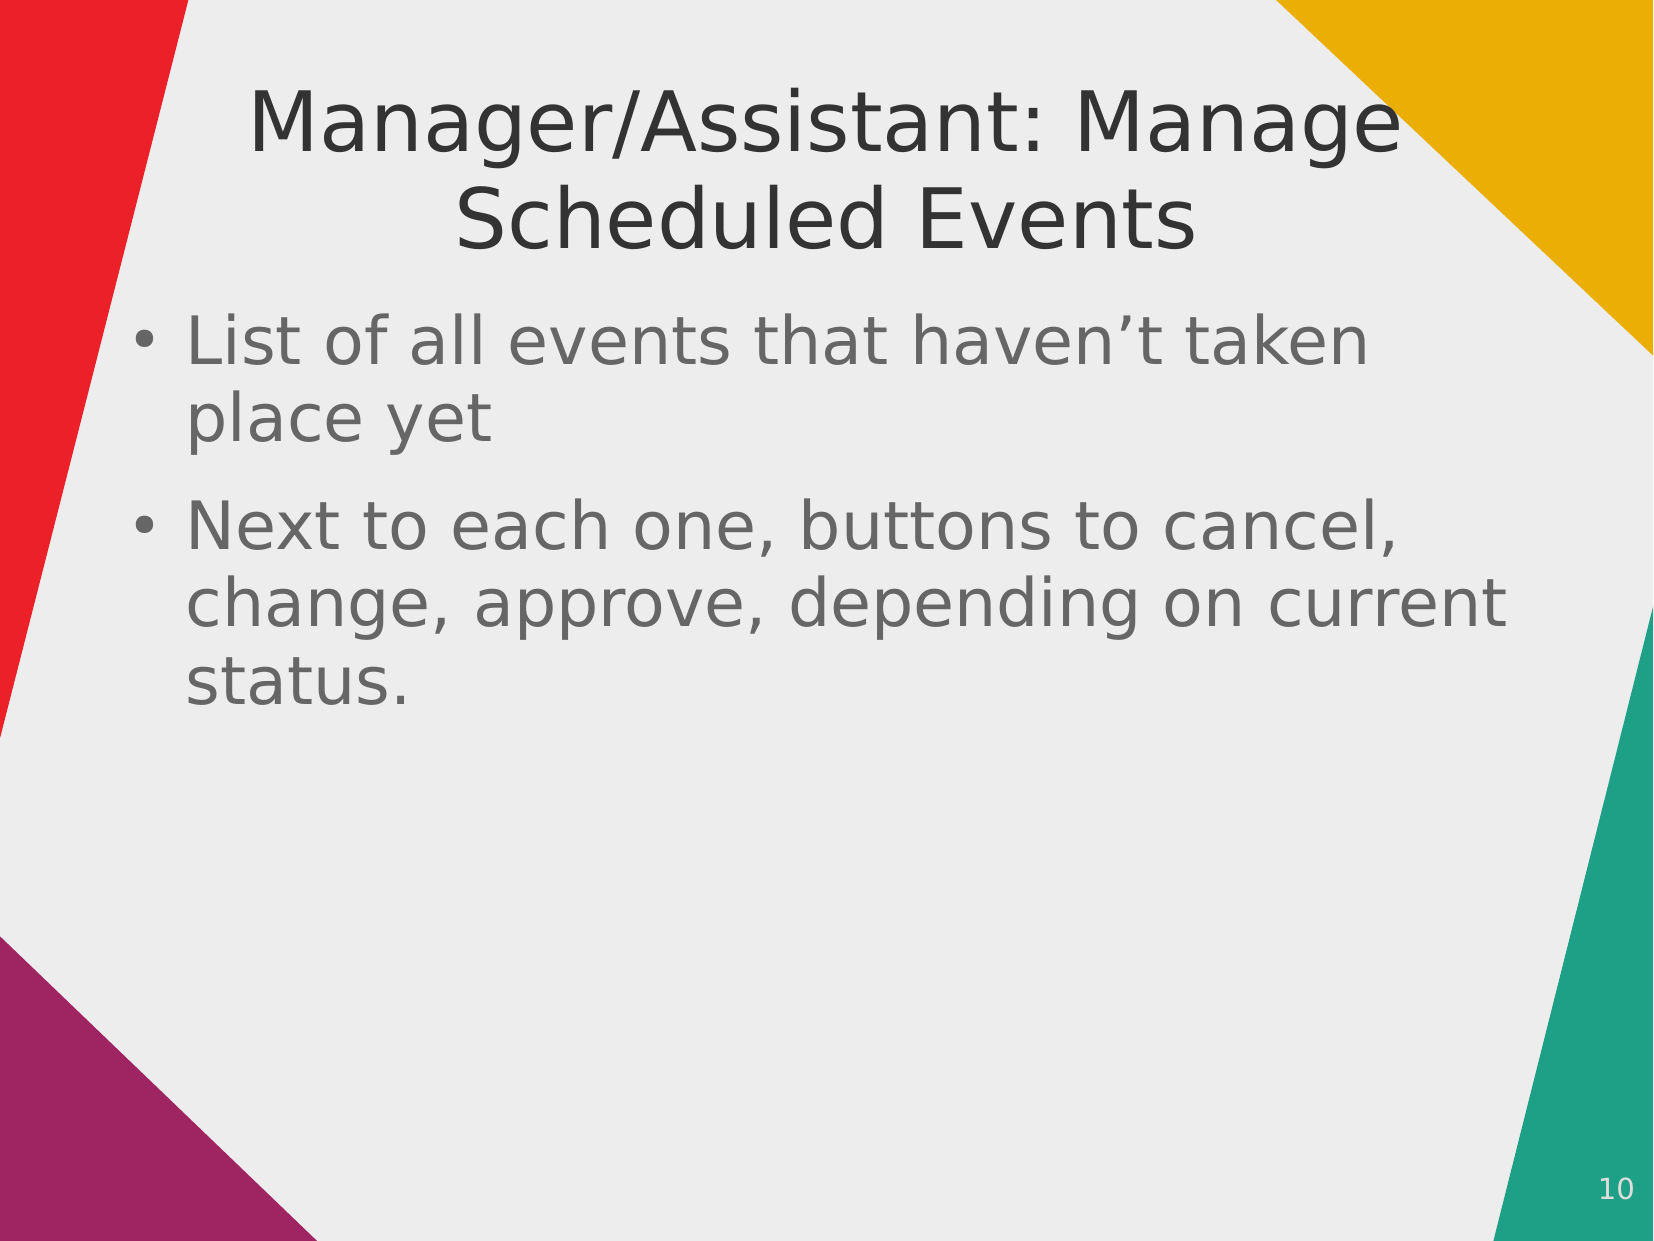

# Manager/Assistant: Manage Scheduled Events
List of all events that haven’t taken place yet
Next to each one, buttons to cancel, change, approve, depending on current status.
10